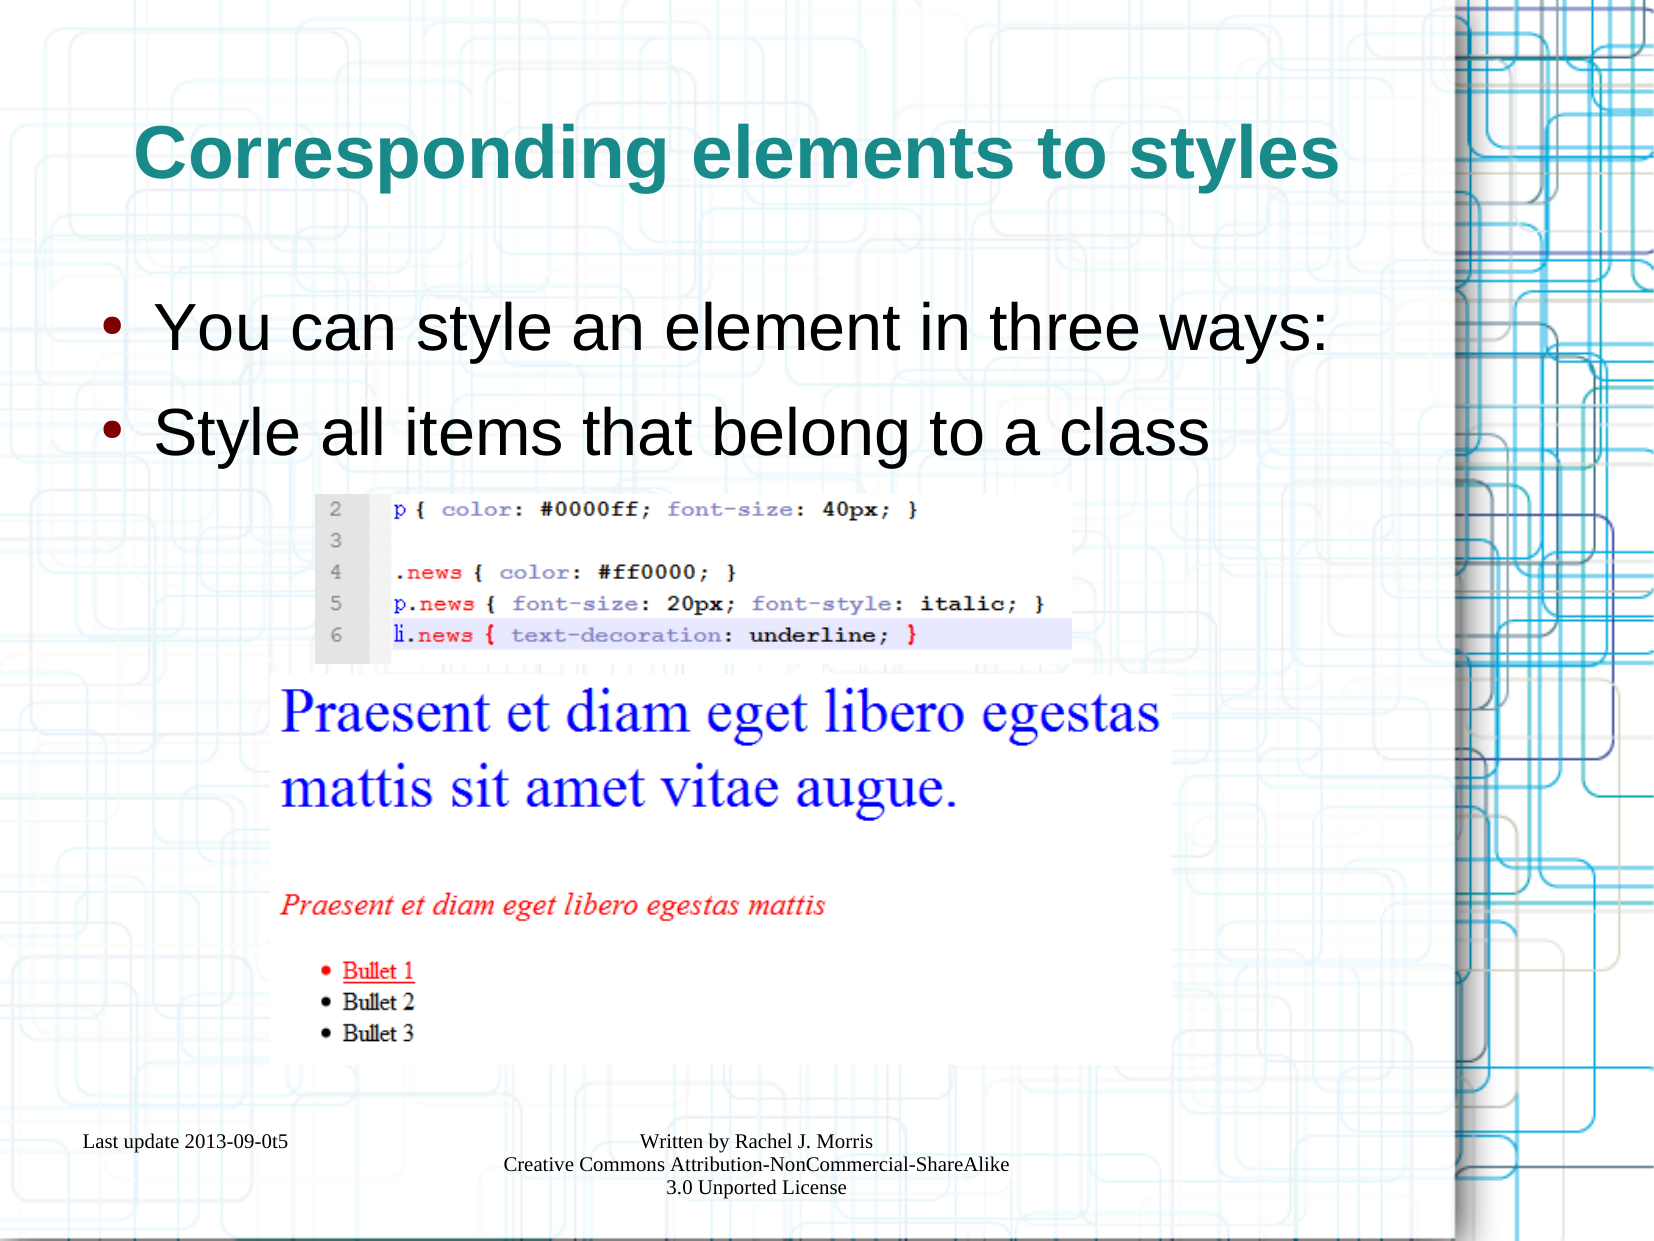

# Corresponding elements to styles
You can style an element in three ways:
Style all items that belong to a class